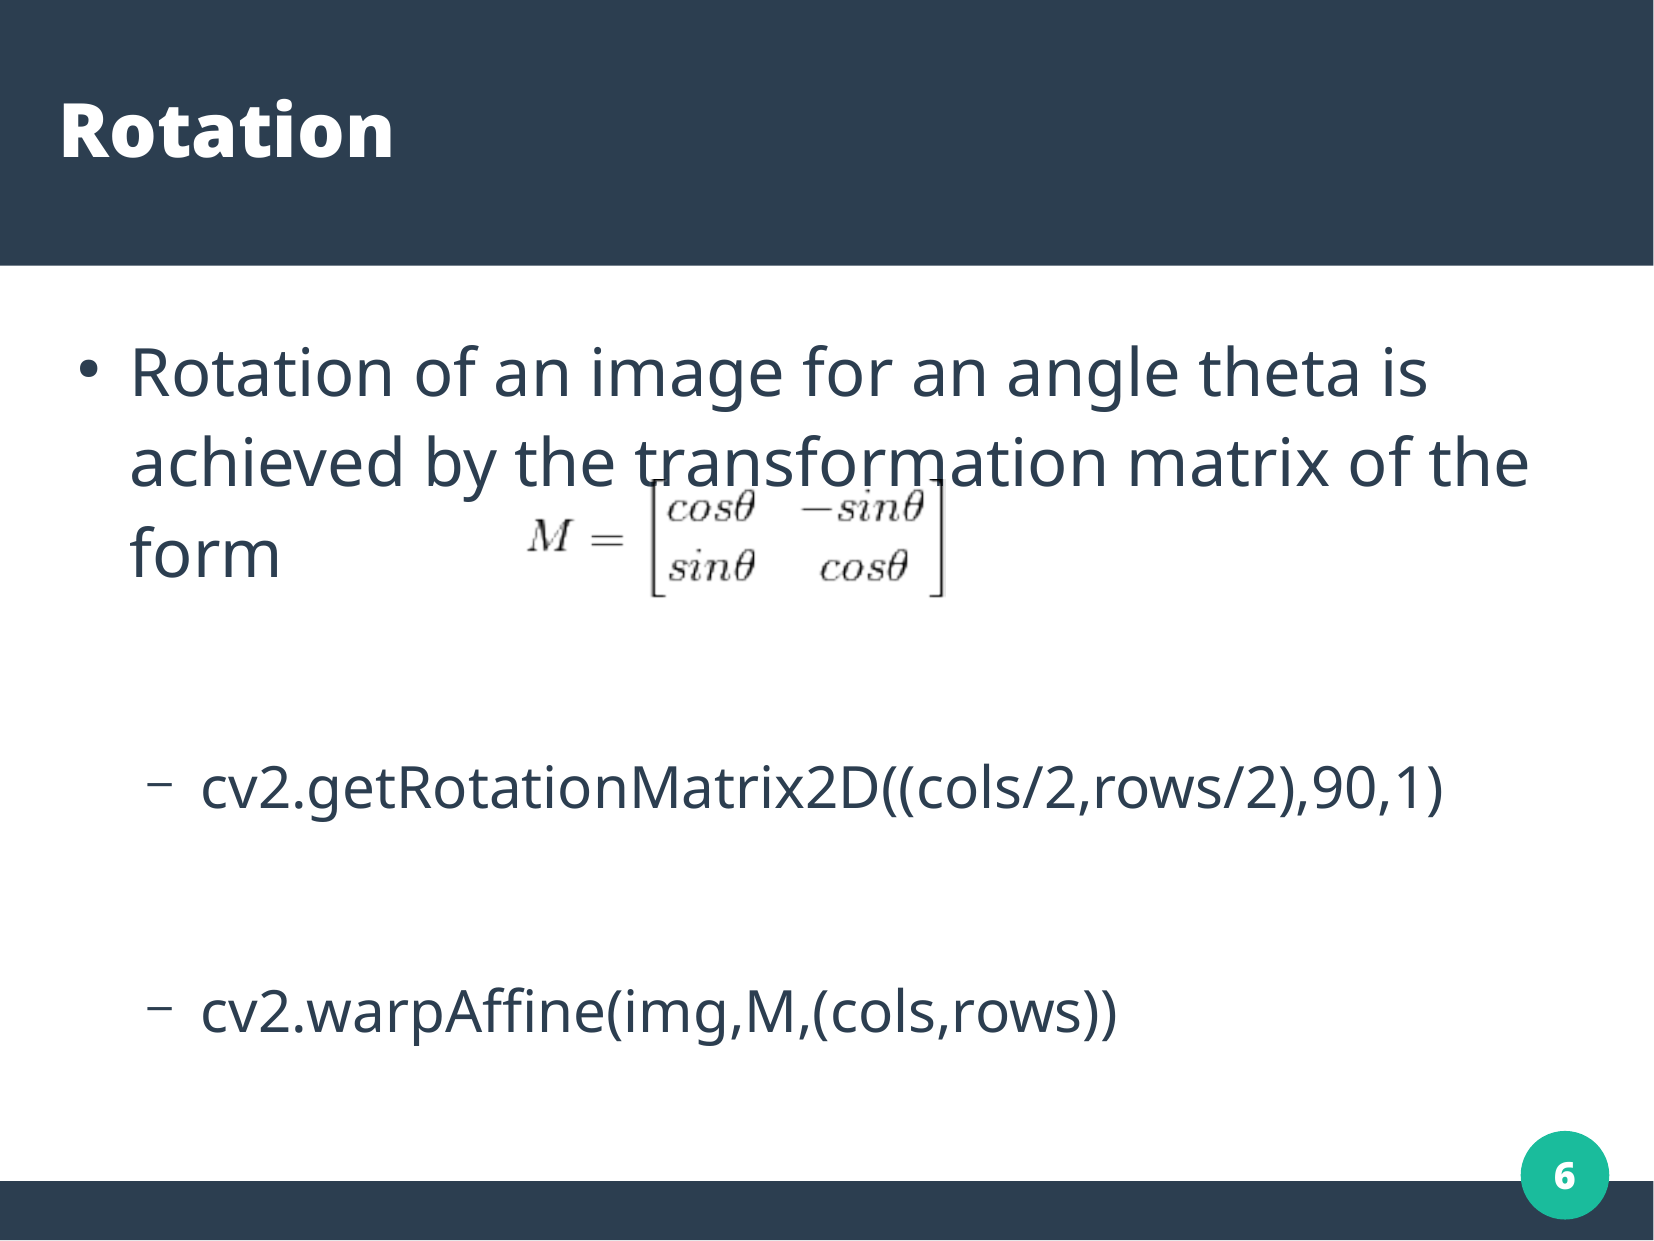

# Rotation
Rotation of an image for an angle theta is achieved by the transformation matrix of the form
cv2.getRotationMatrix2D((cols/2,rows/2),90,1)
cv2.warpAffine(img,M,(cols,rows))
6